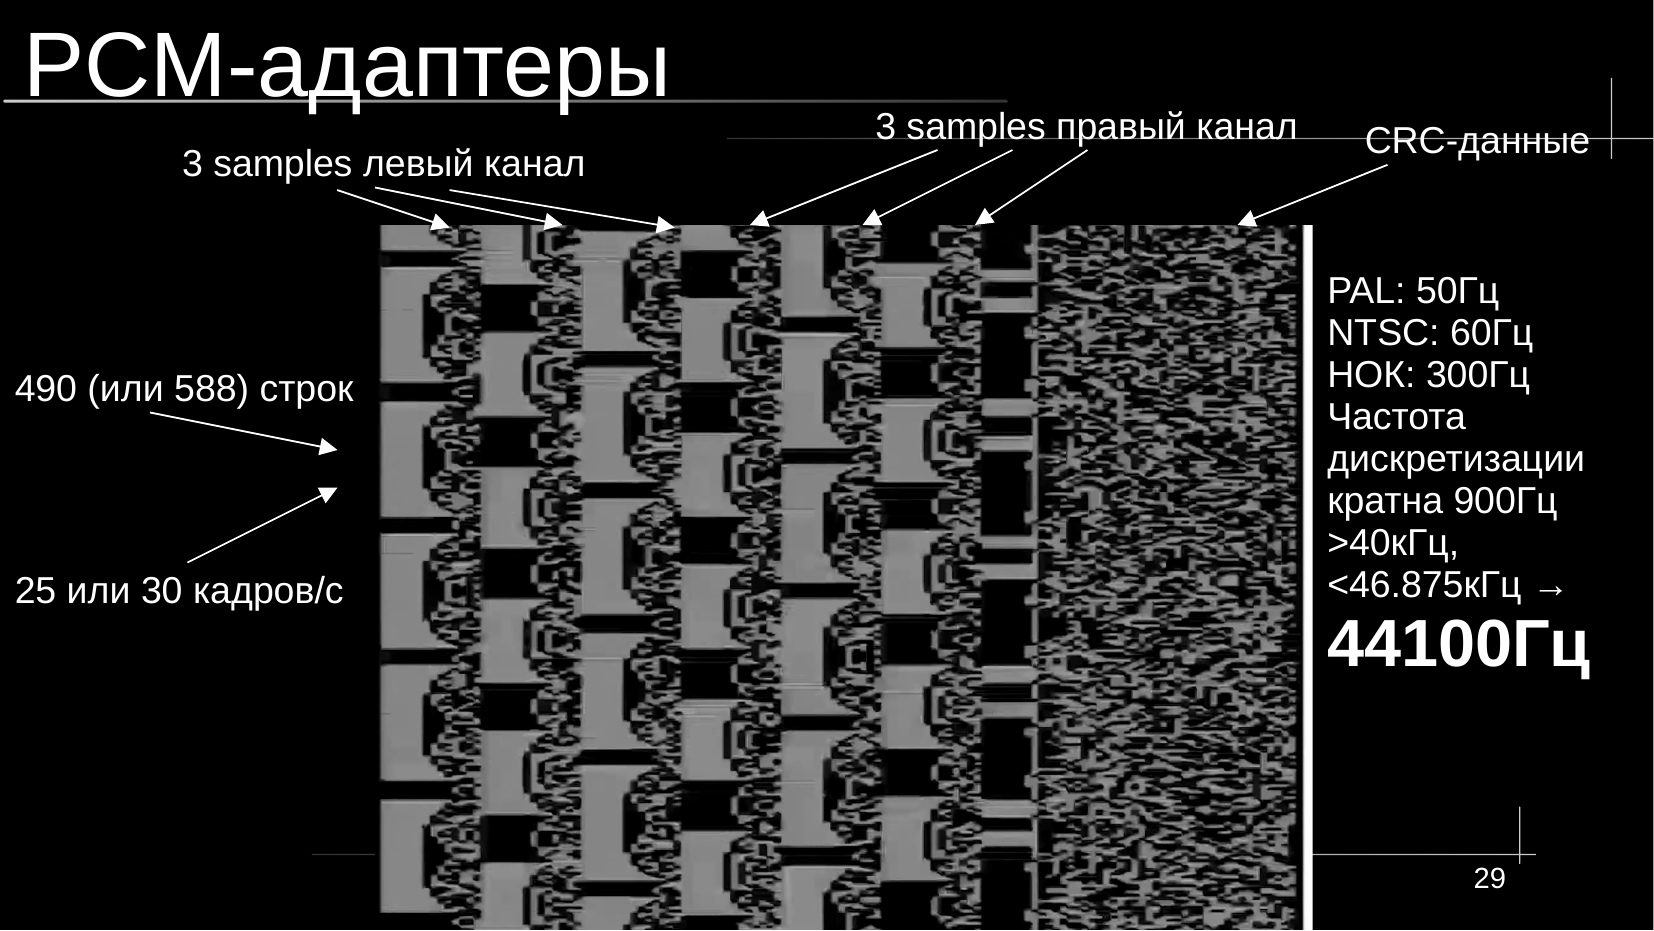

# PCM-адаптеры
3 samples правый канал
CRC-данные
3 samples левый канал
PAL: 50Гц
NTSC: 60Гц
НОК: 300Гц
Частота дискретизации кратна 900Гц
>40кГц, <46.875кГц →
44100Гц
490 (или 588) строк
25 или 30 кадров/c
29